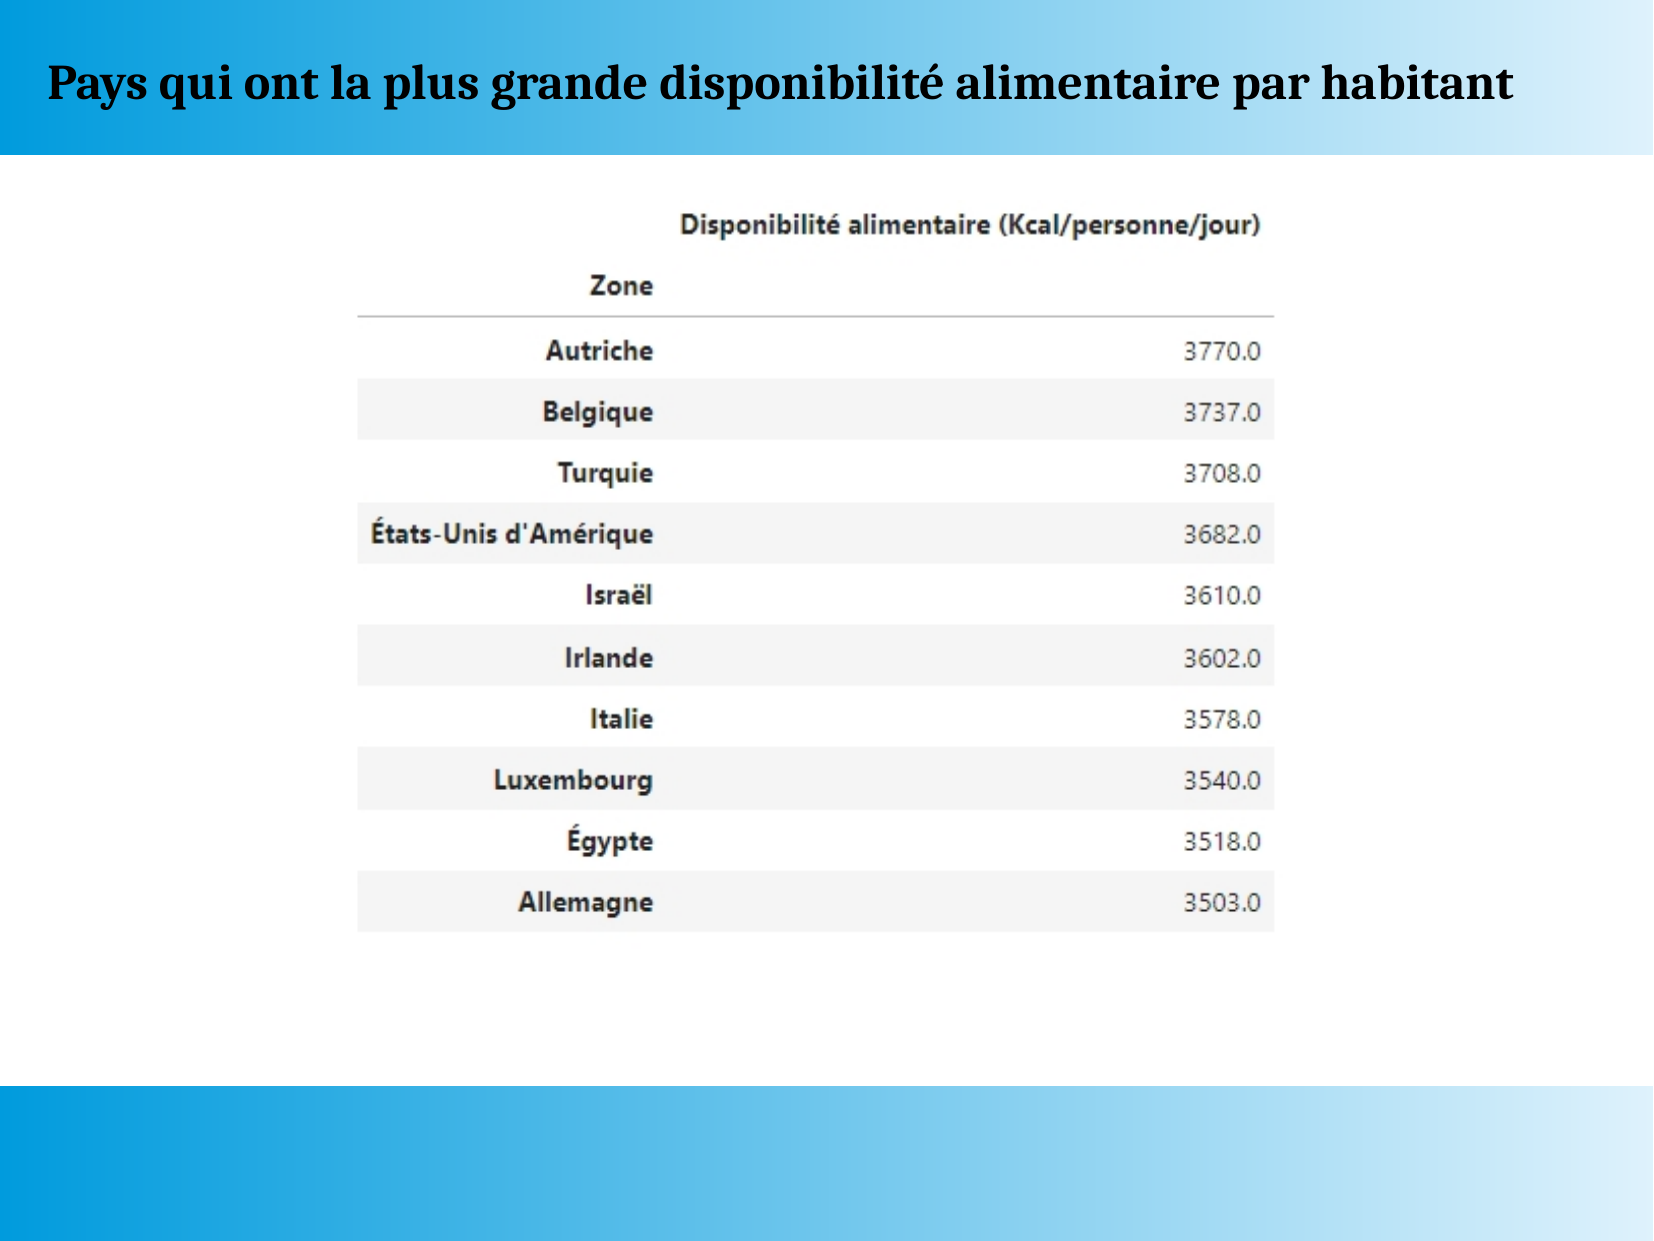

# Pays qui ont la plus grande disponibilité alimentaire par habitant